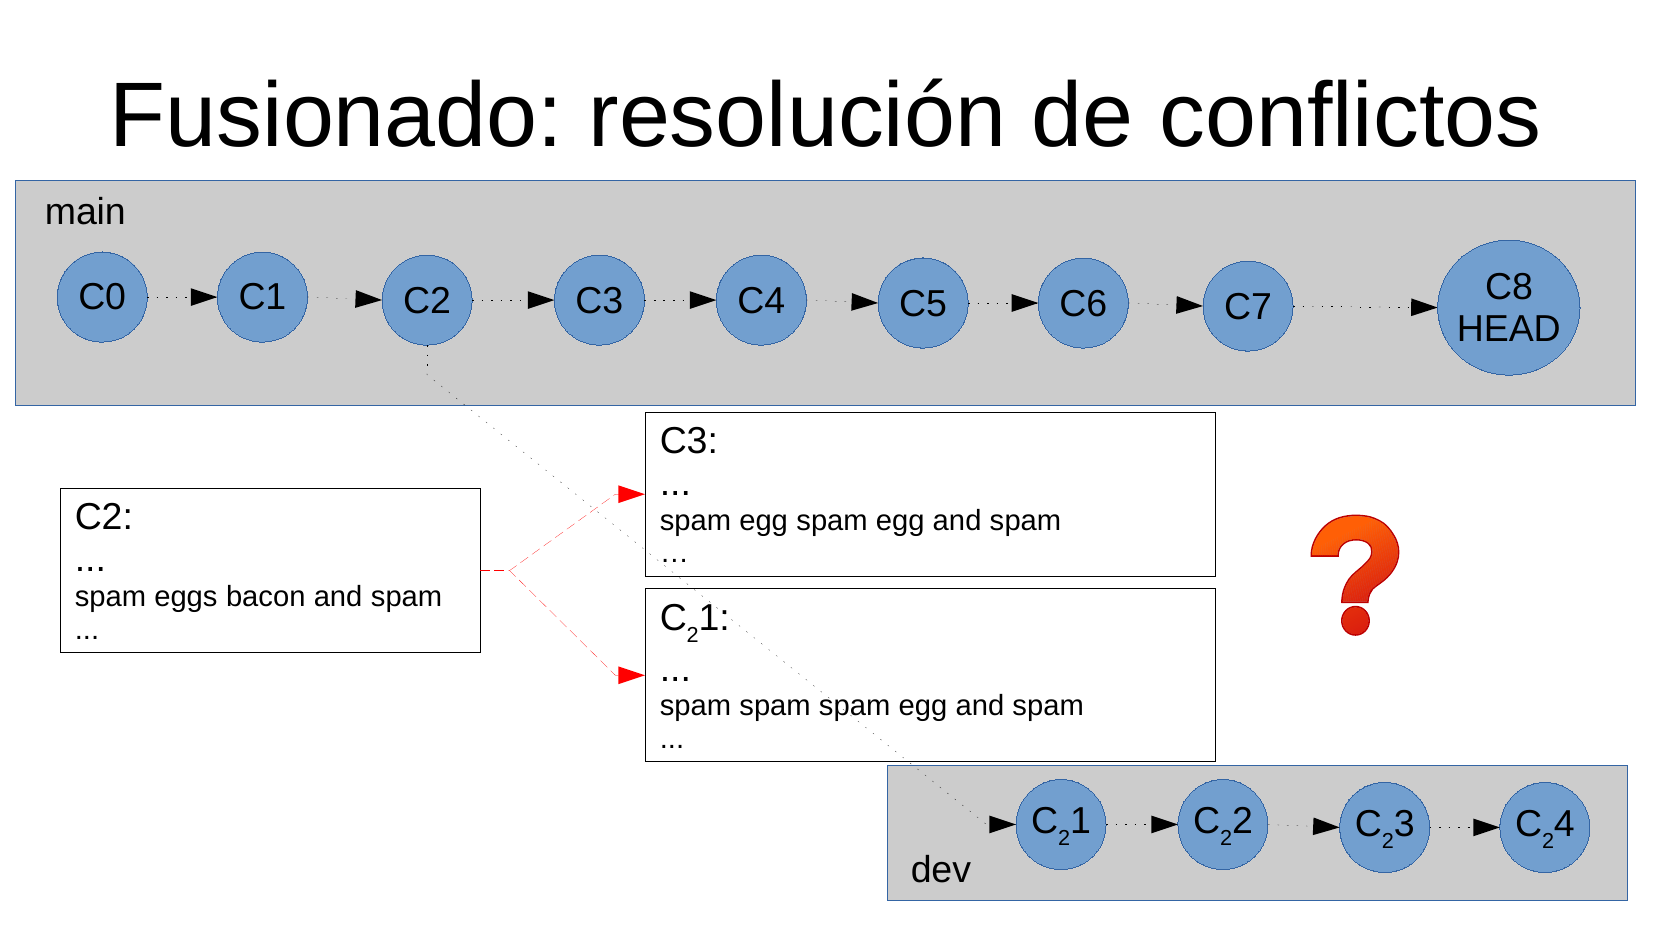

# Fusionado: resolución de conflictos
main
C8
HEAD
C0
C0
C1
C2
C3
C4
C0
C5
C6
C7
C3:
...
spam egg spam egg and spam
…
C2:
...
spam eggs bacon and spam
...
C21:
...
spam spam spam egg and spam
...
C21
C21
C22
C22
C0
C0
C23
C23
C24
C24
dev
dev